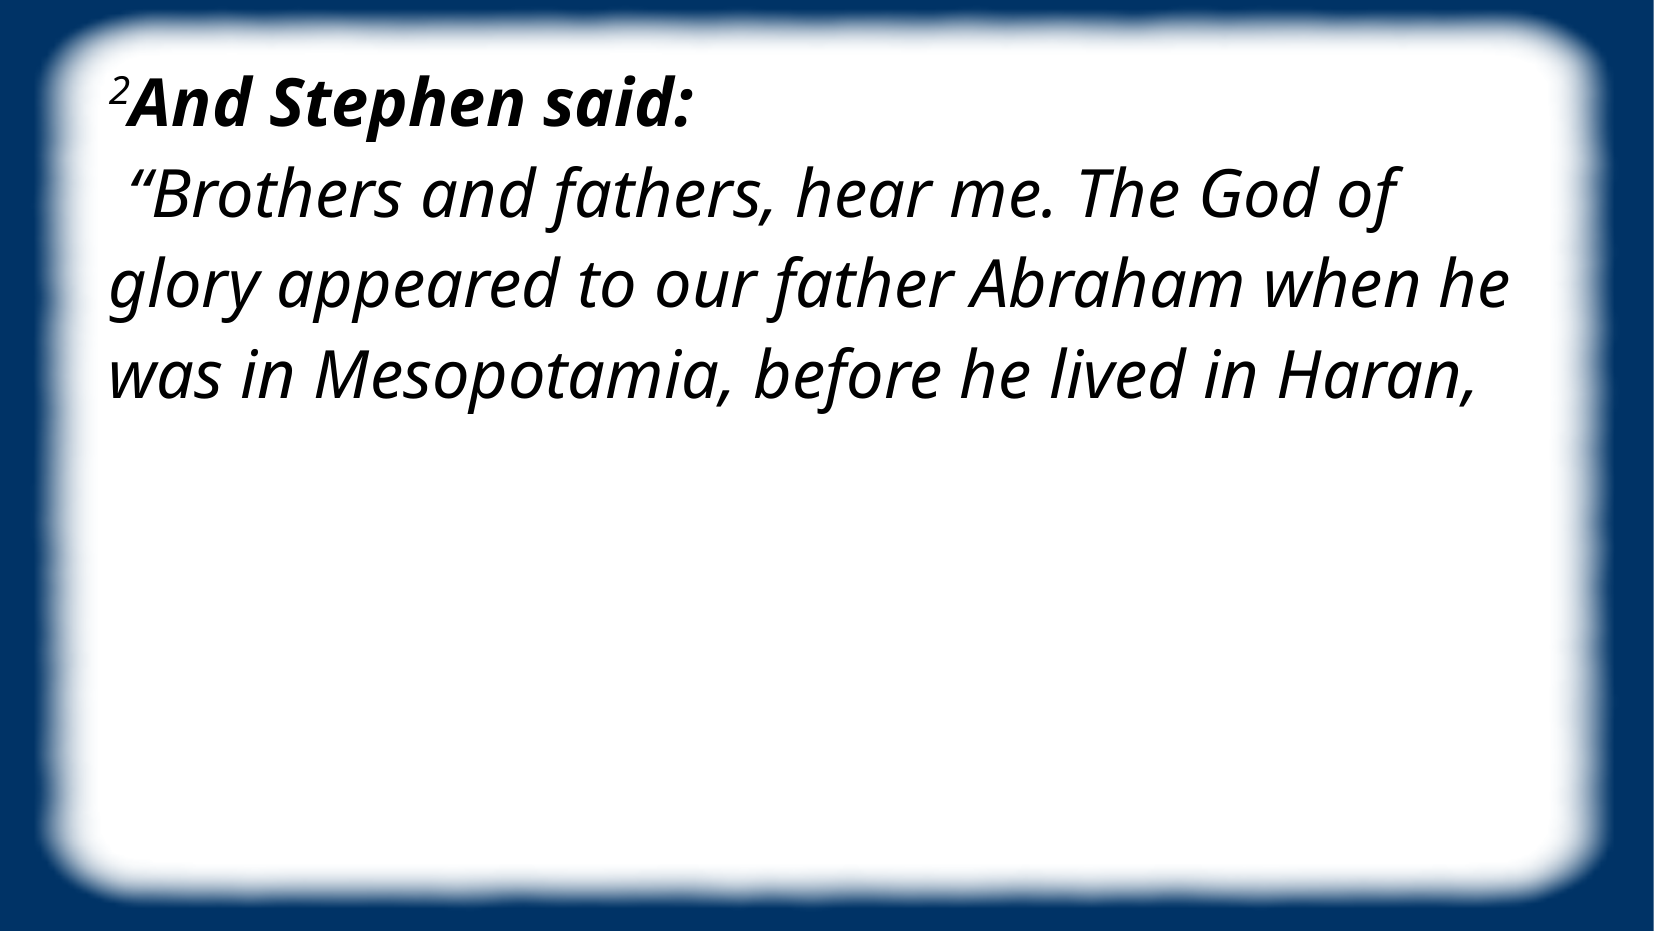

2And Stephen said:
“Brothers and fathers, hear me. The God of glory appeared to our father Abraham when he was in Mesopotamia, before he lived in Haran,